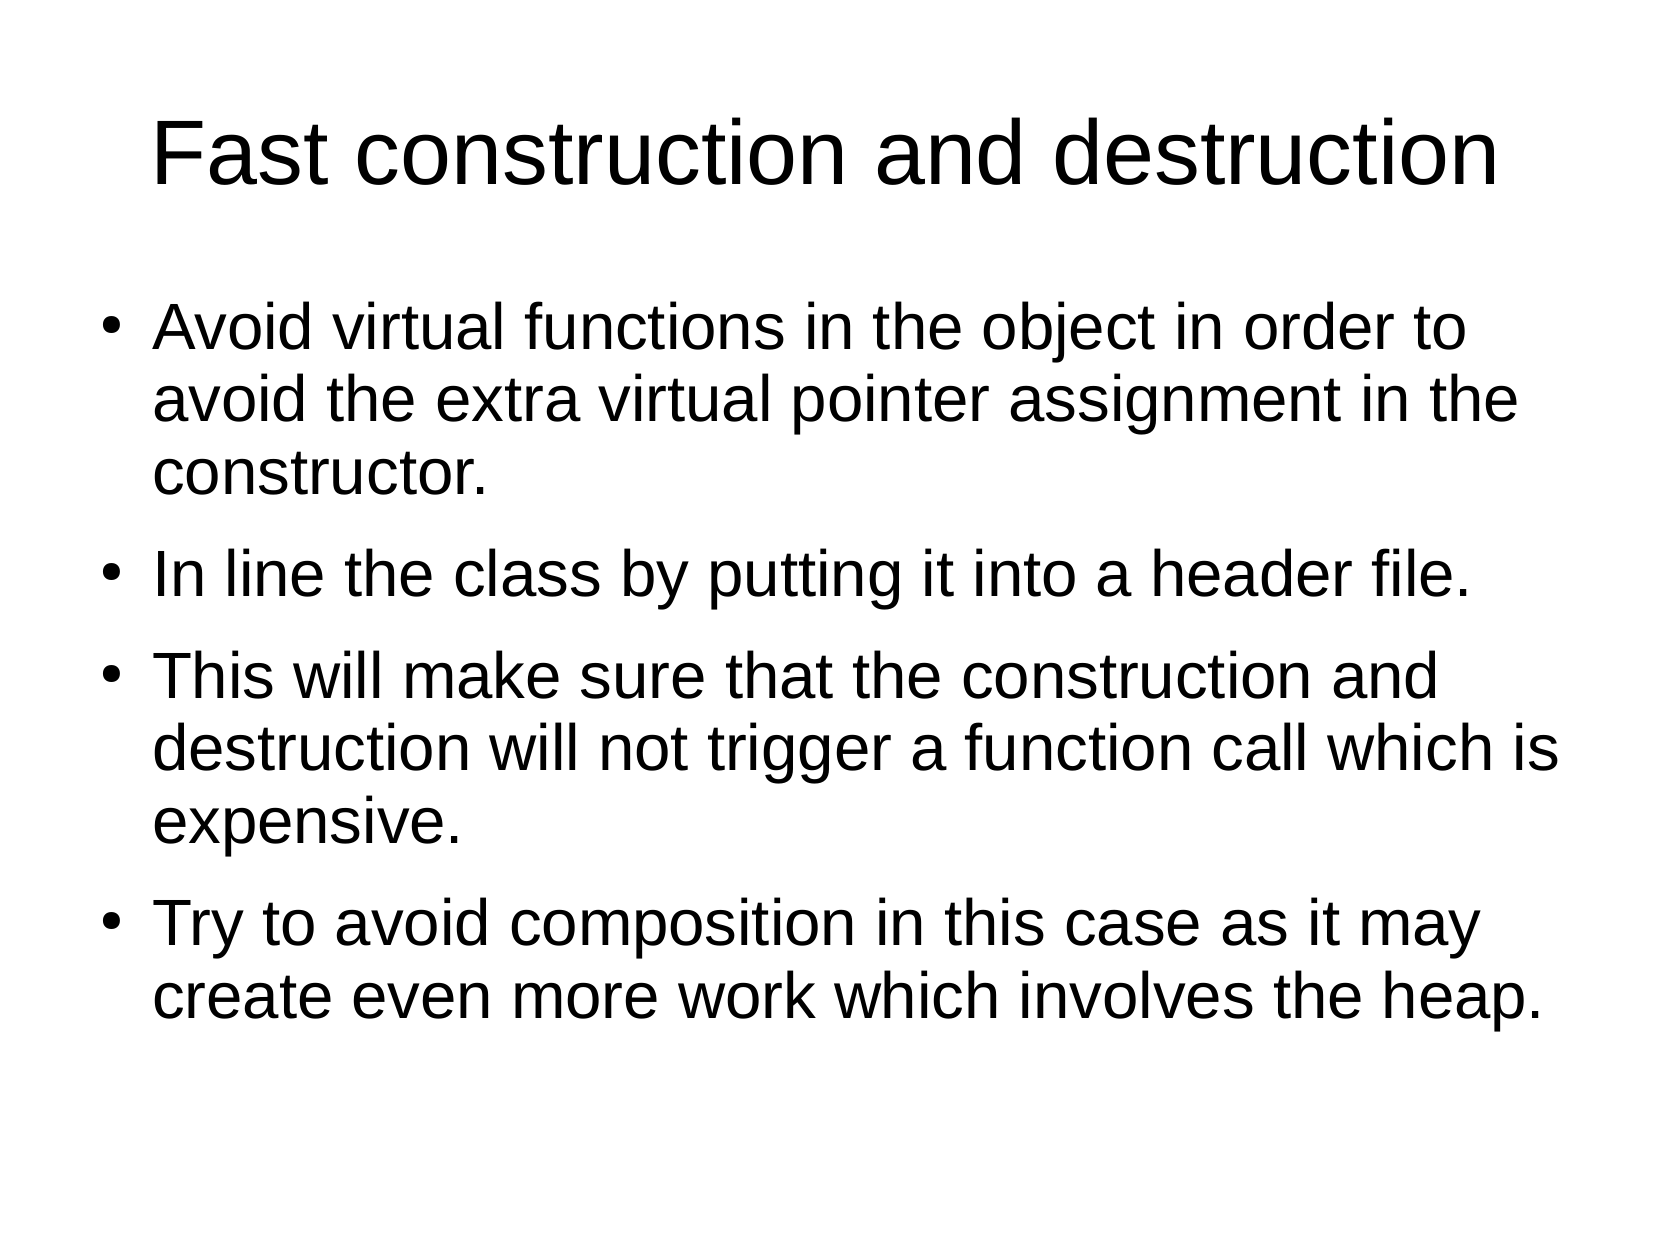

# Fast construction and destruction
Avoid virtual functions in the object in order to avoid the extra virtual pointer assignment in the constructor.
In line the class by putting it into a header file.
This will make sure that the construction and destruction will not trigger a function call which is expensive.
Try to avoid composition in this case as it may create even more work which involves the heap.